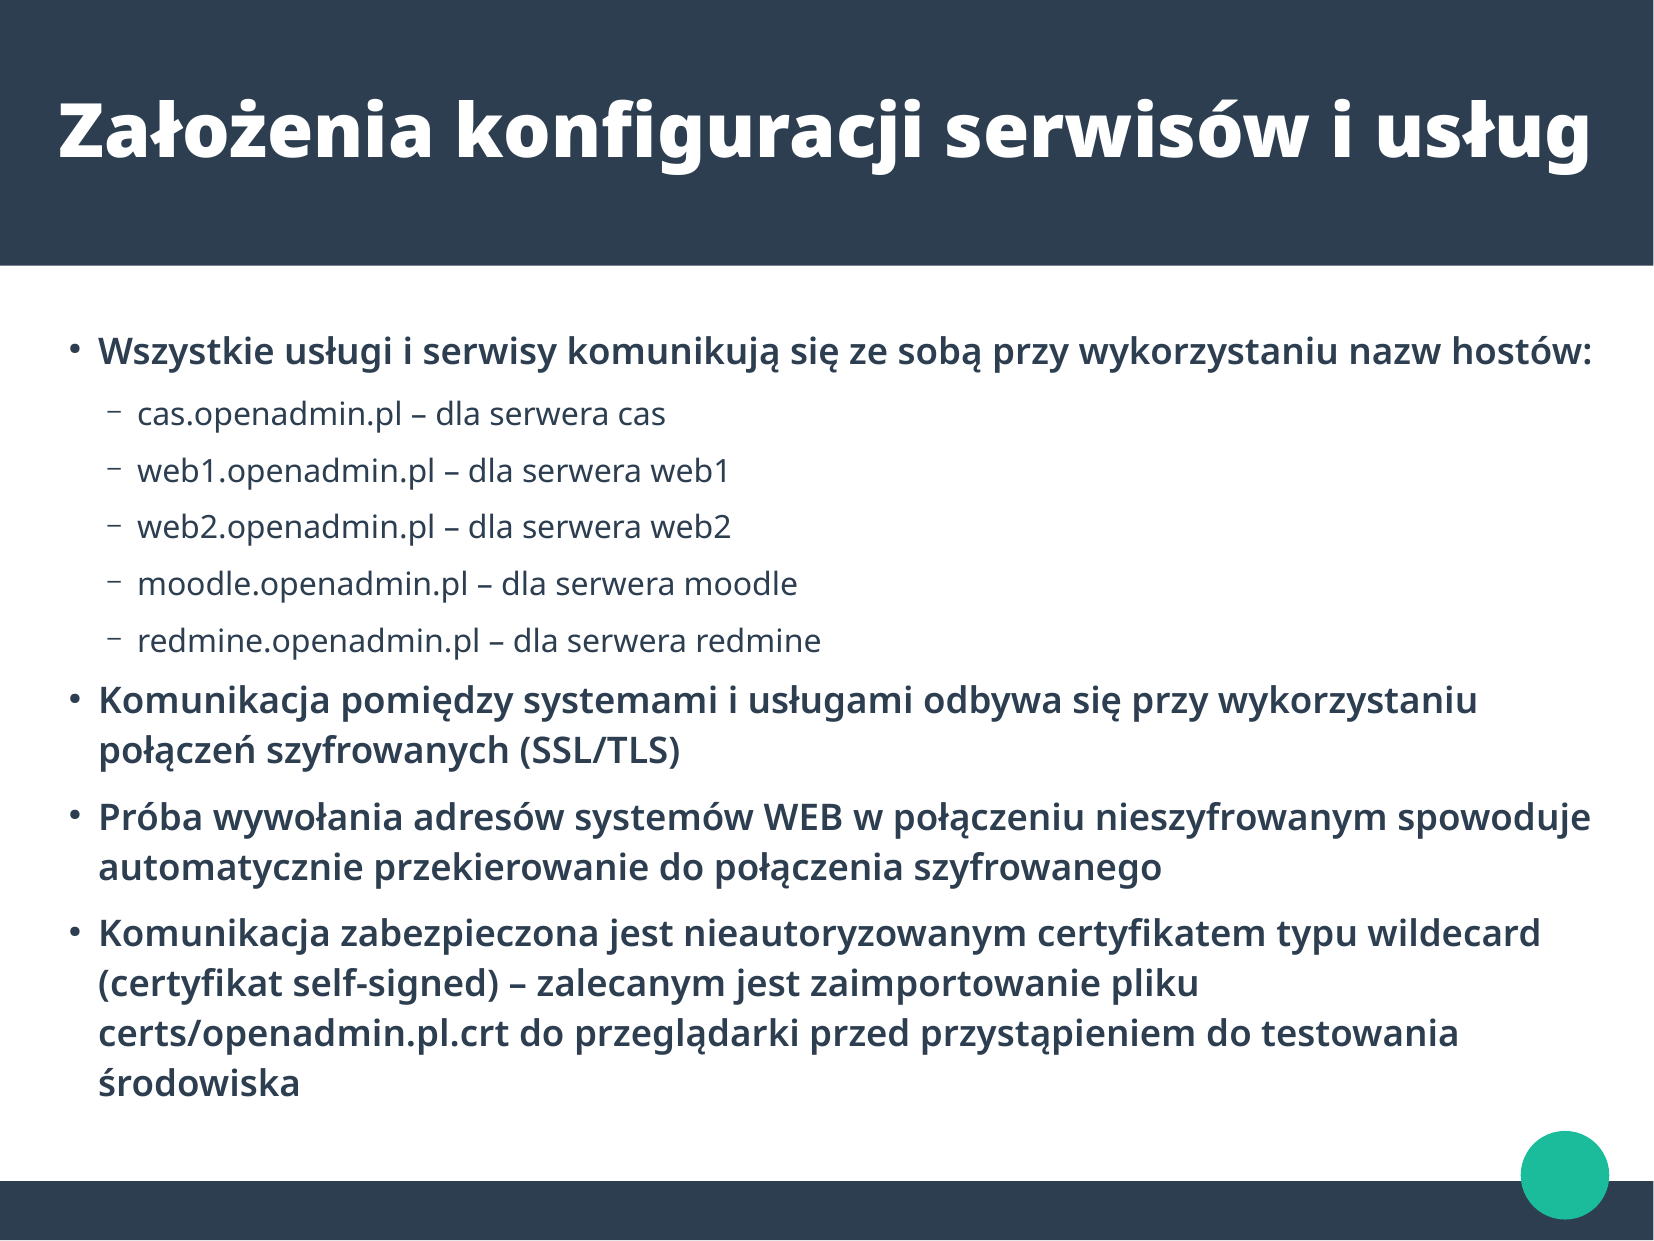

# Założenia konfiguracji serwisów i usług
Wszystkie usługi i serwisy komunikują się ze sobą przy wykorzystaniu nazw hostów:
cas.openadmin.pl – dla serwera cas
web1.openadmin.pl – dla serwera web1
web2.openadmin.pl – dla serwera web2
moodle.openadmin.pl – dla serwera moodle
redmine.openadmin.pl – dla serwera redmine
Komunikacja pomiędzy systemami i usługami odbywa się przy wykorzystaniu połączeń szyfrowanych (SSL/TLS)
Próba wywołania adresów systemów WEB w połączeniu nieszyfrowanym spowoduje automatycznie przekierowanie do połączenia szyfrowanego
Komunikacja zabezpieczona jest nieautoryzowanym certyfikatem typu wildecard (certyfikat self-signed) – zalecanym jest zaimportowanie pliku certs/openadmin.pl.crt do przeglądarki przed przystąpieniem do testowania środowiska